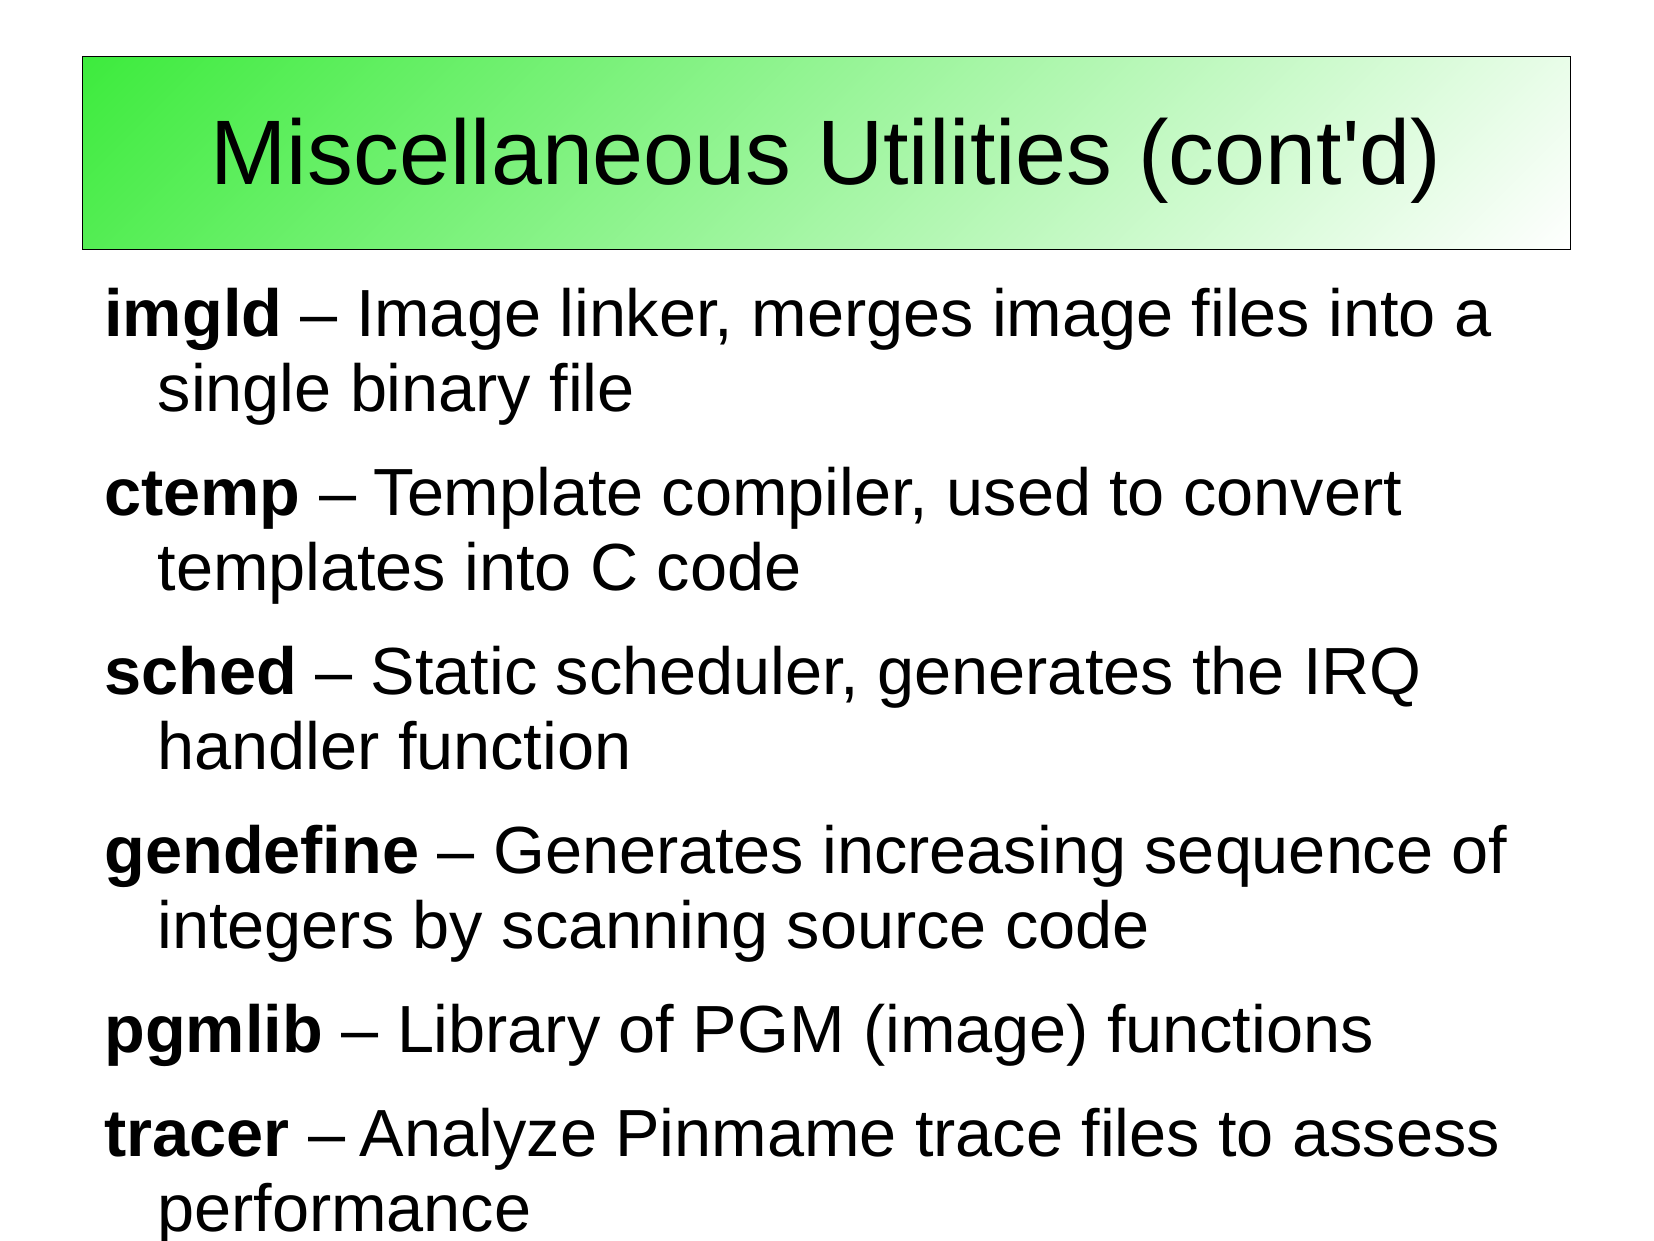

# Miscellaneous Utilities (cont'd)
imgld – Image linker, merges image files into a single binary file
ctemp – Template compiler, used to convert templates into C code
sched – Static scheduler, generates the IRQ handler function
gendefine – Generates increasing sequence of integers by scanning source code
pgmlib – Library of PGM (image) functions
tracer – Analyze Pinmame trace files to assess performance